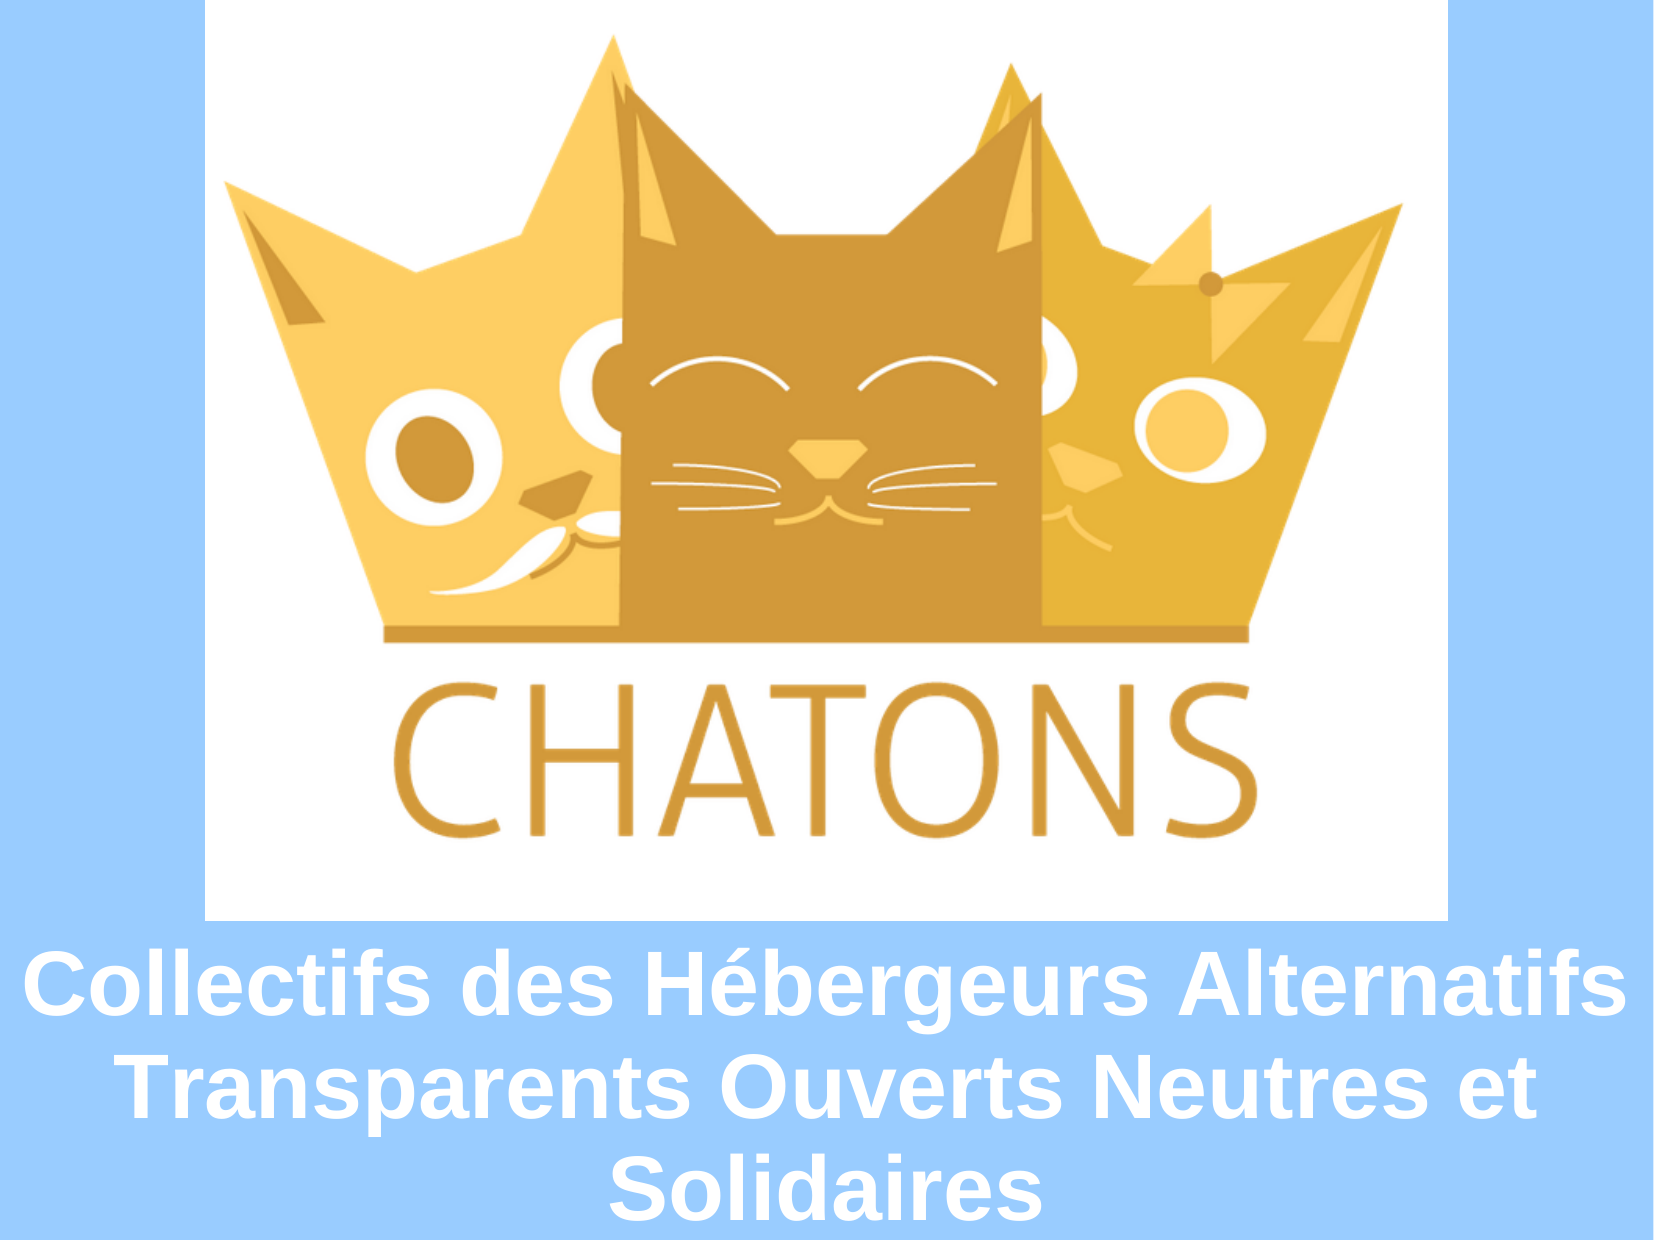

Collectifs des Hébergeurs Alternatifs Transparents Ouverts Neutres et Solidaires